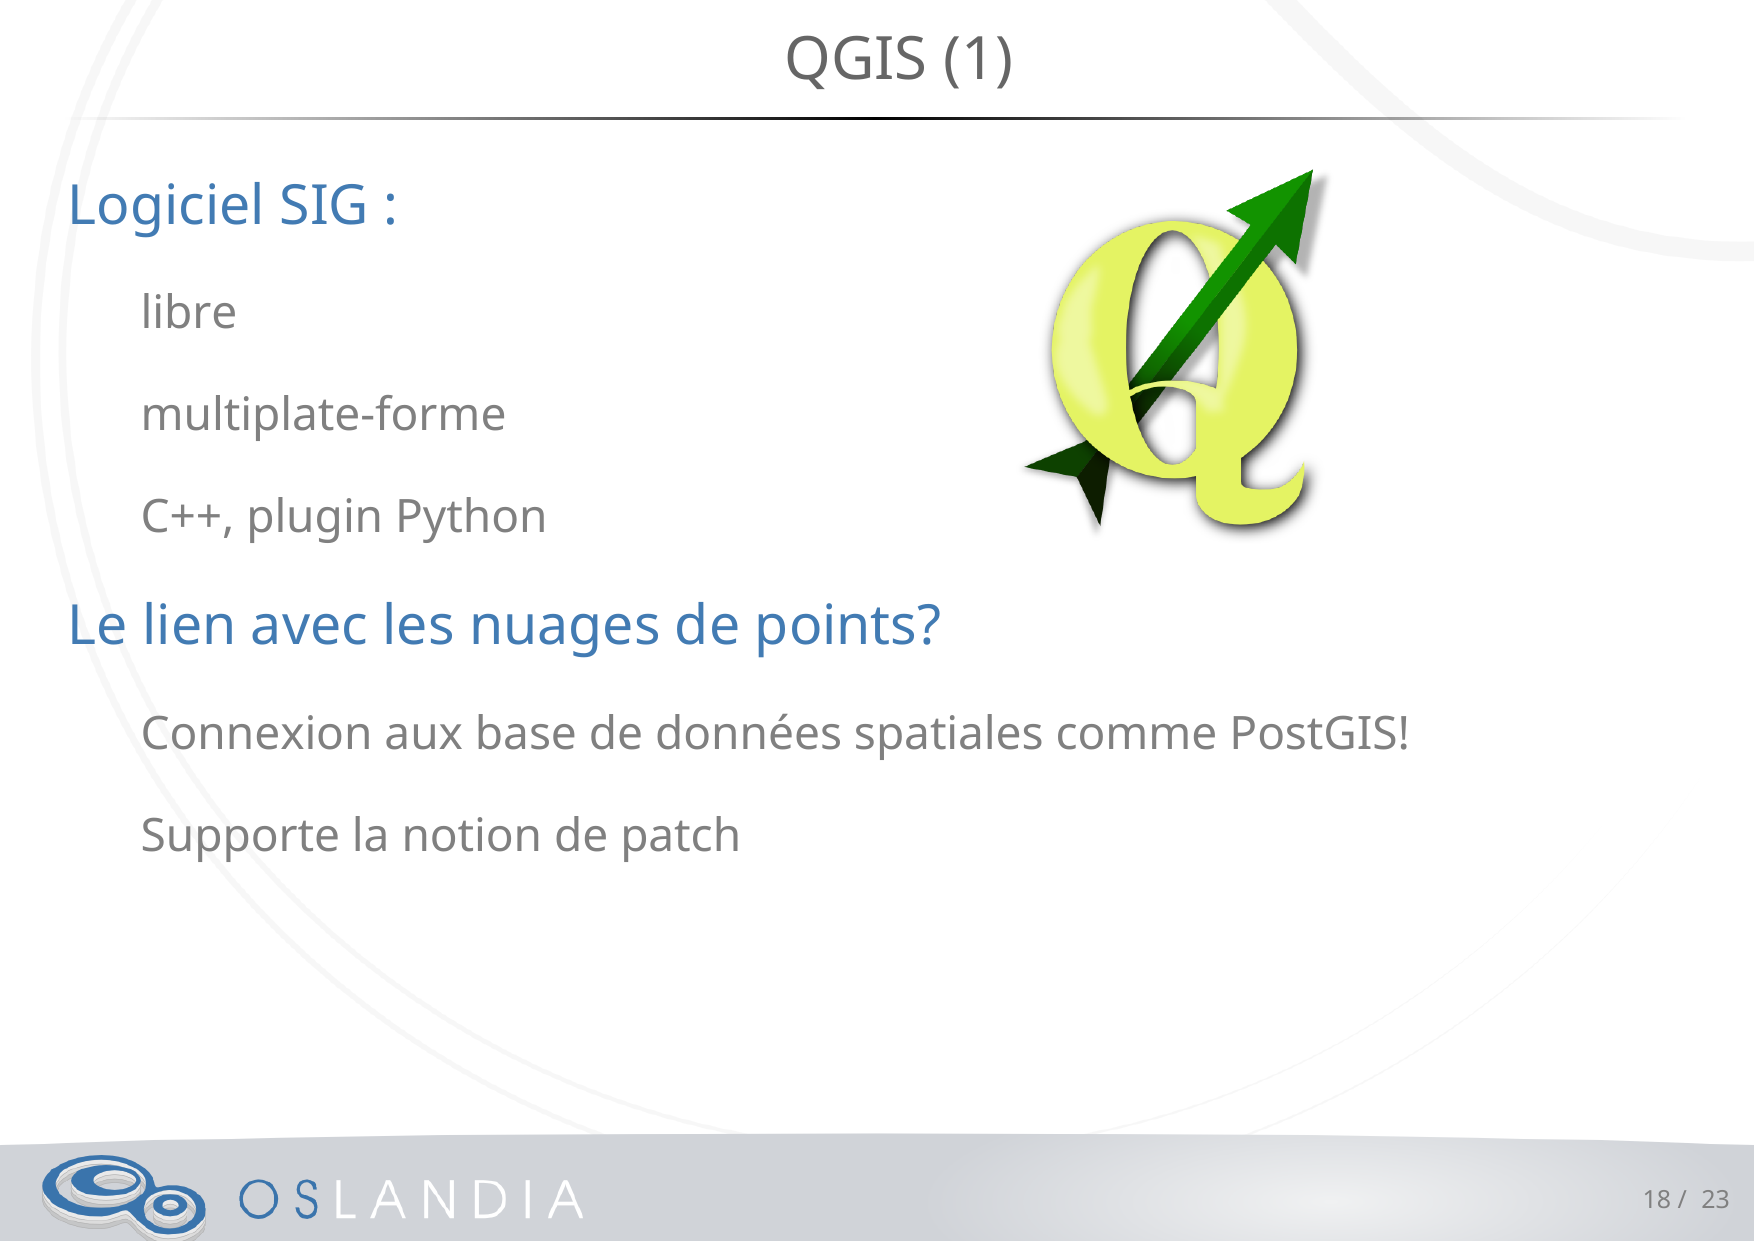

# QGIS (1)
Logiciel SIG :
libre
multiplate-forme
C++, plugin Python
Le lien avec les nuages de points?
Connexion aux base de données spatiales comme PostGIS!
Supporte la notion de patch